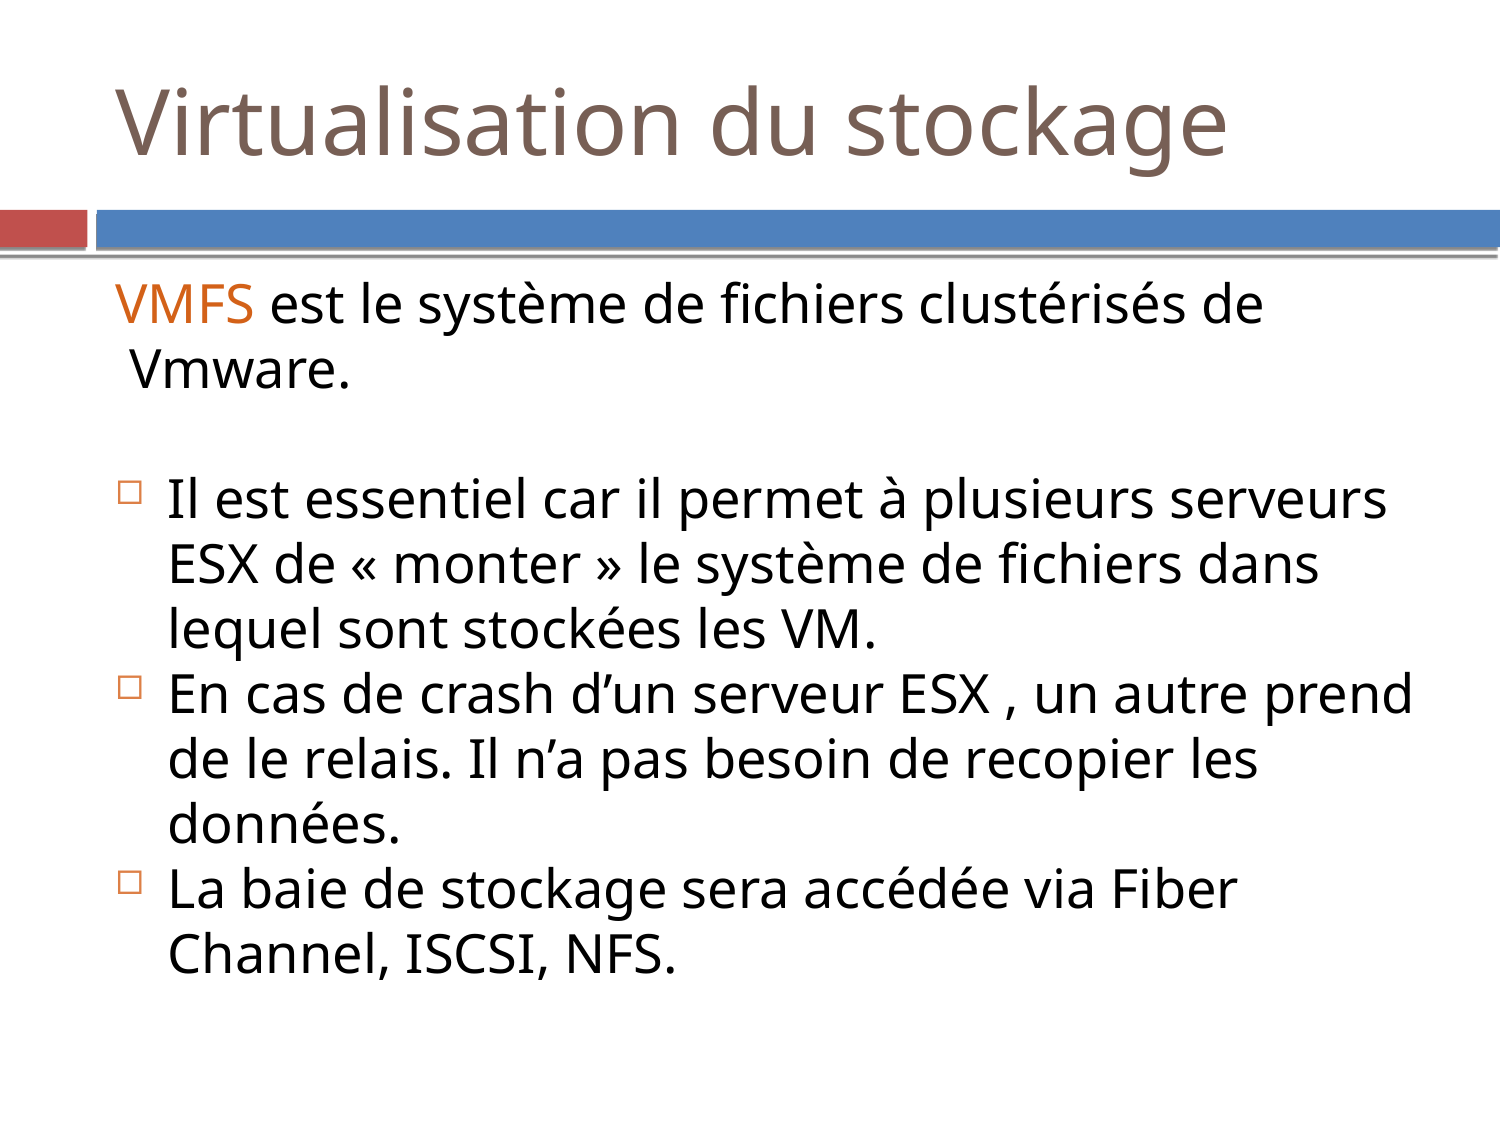

Virtualisation du stockage
VMFS est le système de fichiers clustérisés de
 Vmware.
Il est essentiel car il permet à plusieurs serveurs ESX de « monter » le système de fichiers dans lequel sont stockées les VM.
En cas de crash d’un serveur ESX , un autre prend de le relais. Il n’a pas besoin de recopier les données.
La baie de stockage sera accédée via Fiber Channel, ISCSI, NFS.